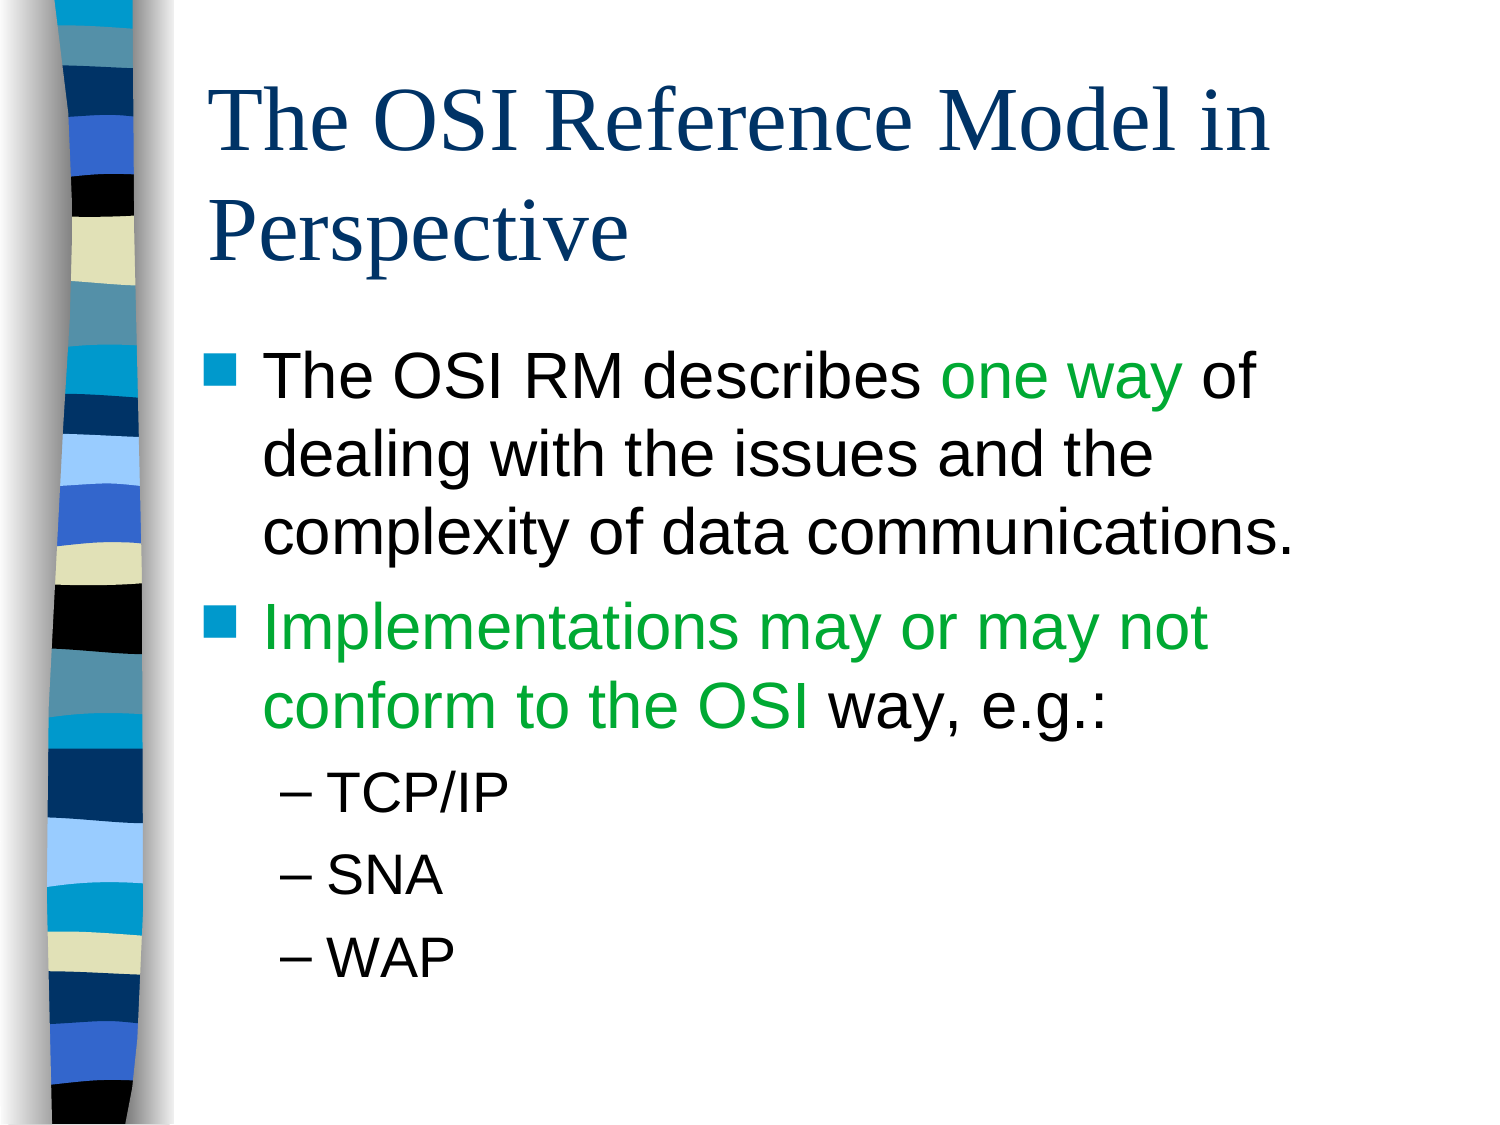

# The OSI Reference Model in Perspective
The OSI RM describes one way of dealing with the issues and the complexity of data communications.
Implementations may or may not conform to the OSI way, e.g.:
TCP/IP
SNA
WAP